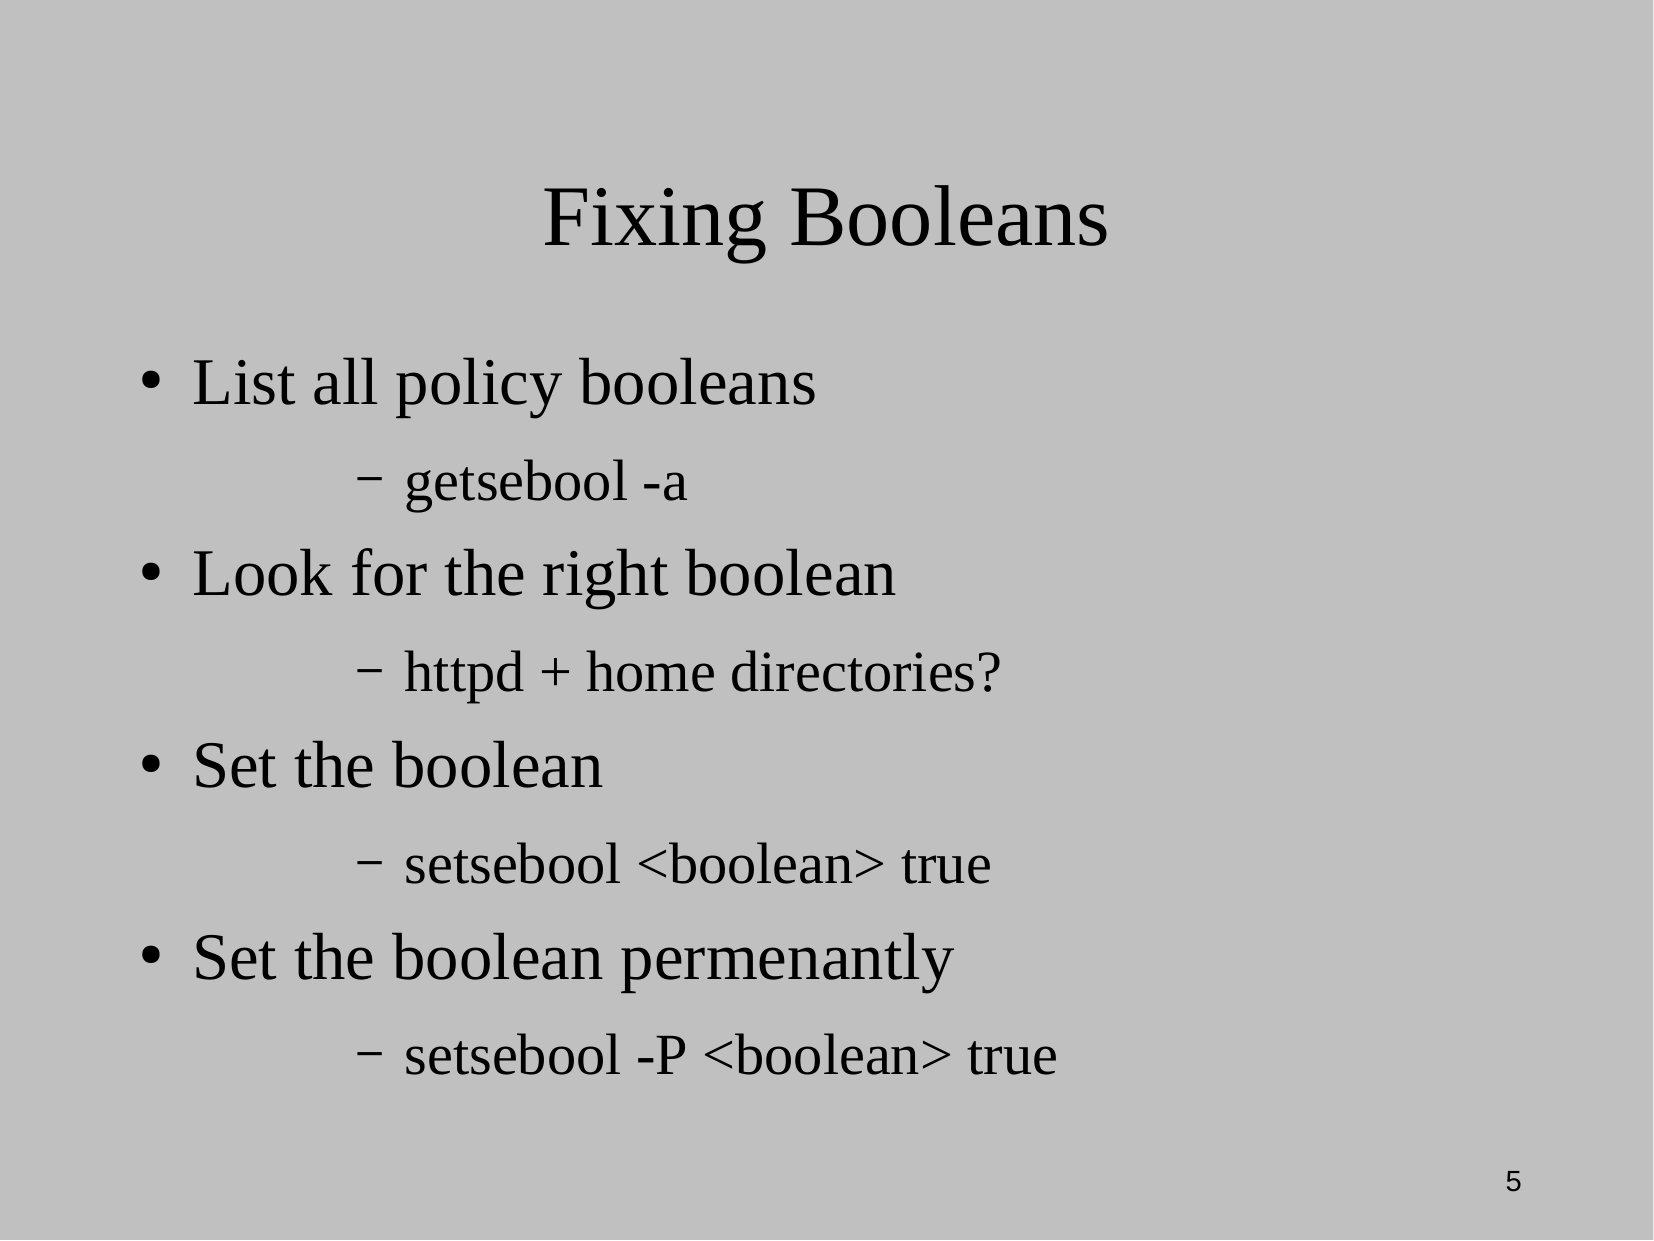

# Fixing Booleans
List all policy booleans
getsebool -a
Look for the right boolean
httpd + home directories?
Set the boolean
setsebool <boolean> true
Set the boolean permenantly
setsebool -P <boolean> true